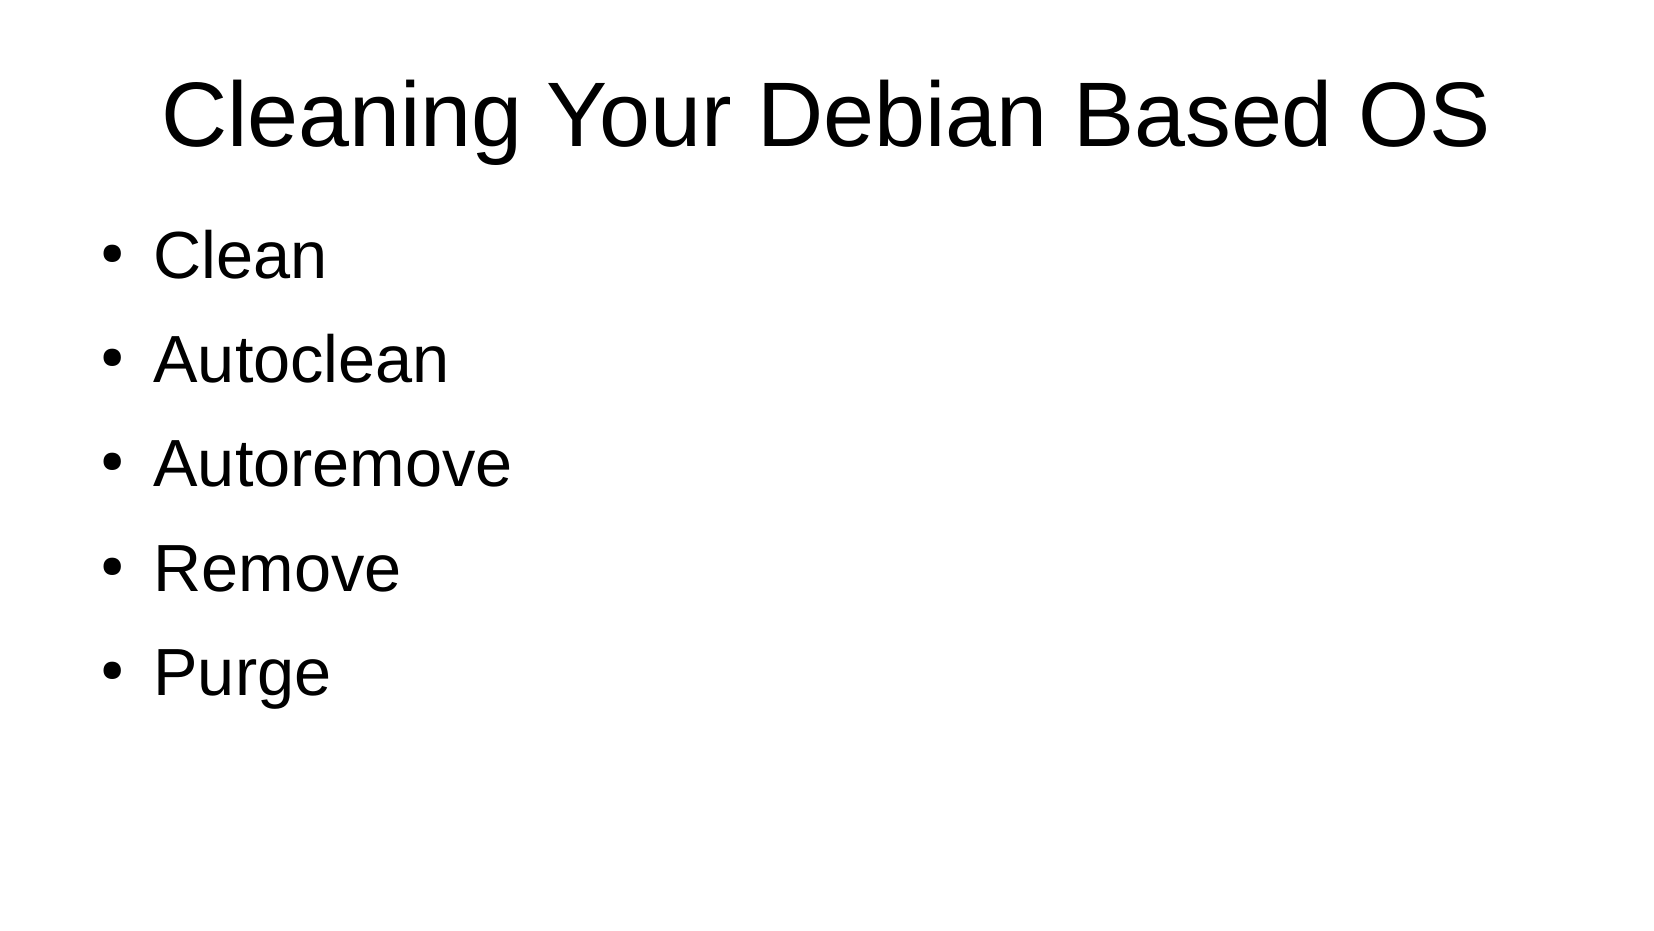

# Cleaning Your Debian Based OS
Clean
Autoclean
Autoremove
Remove
Purge